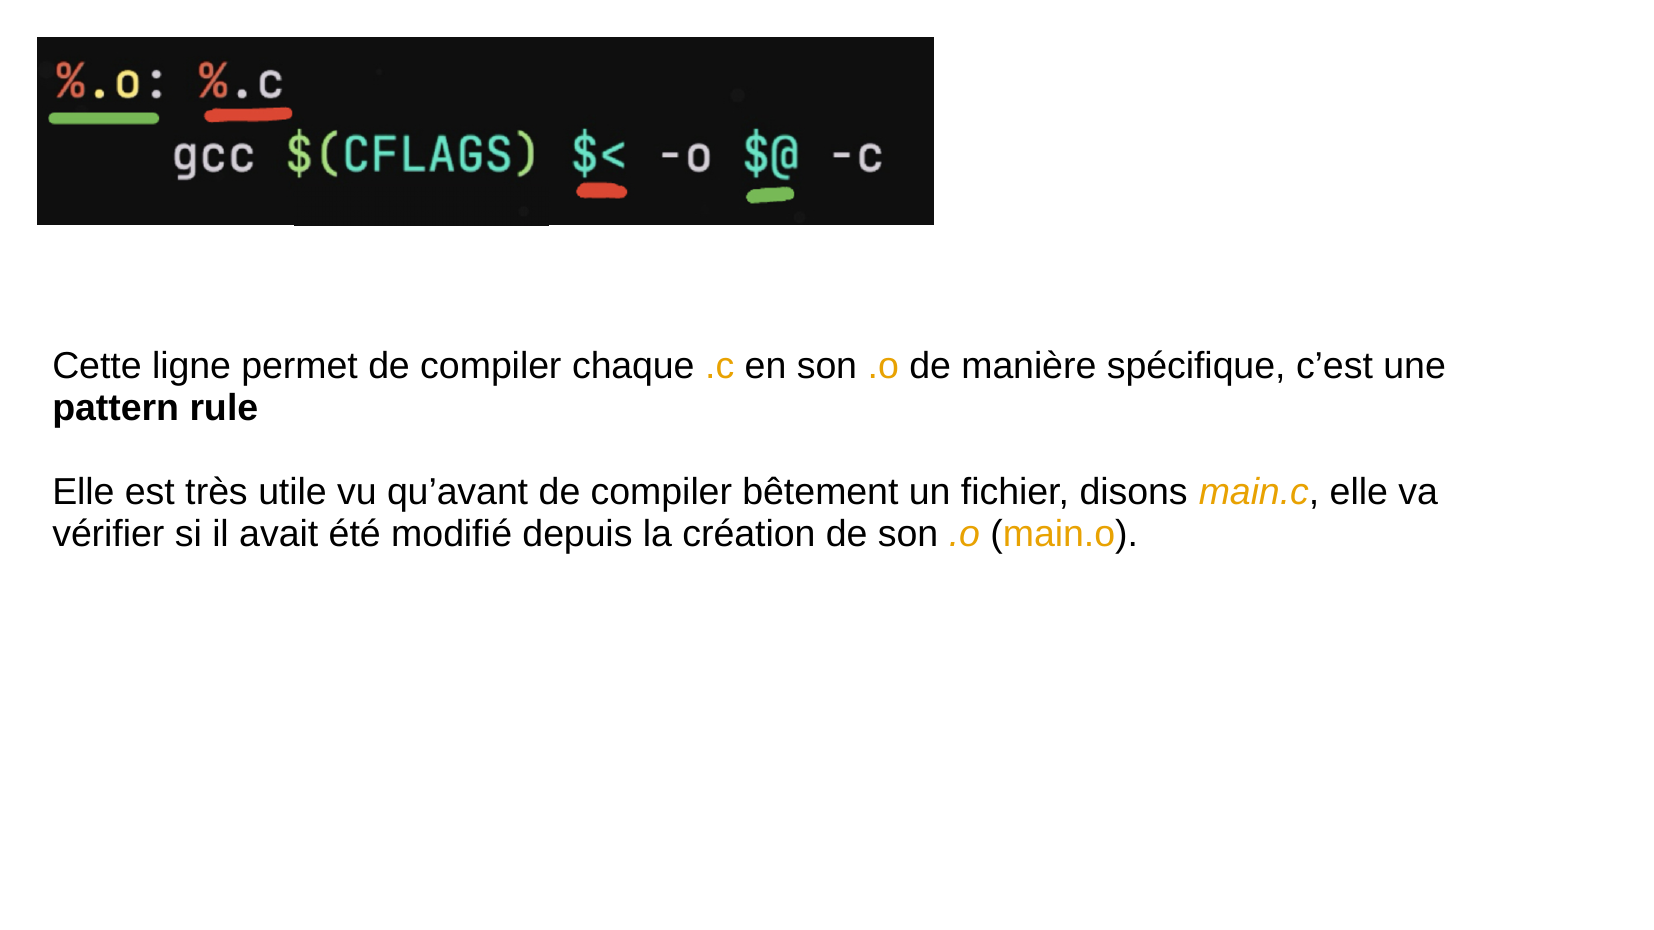

Cette ligne permet de compiler chaque .c en son .o de manière spécifique, c’est une pattern rule
Elle est très utile vu qu’avant de compiler bêtement un fichier, disons main.c, elle va vérifier si il avait été modifié depuis la création de son .o (main.o).